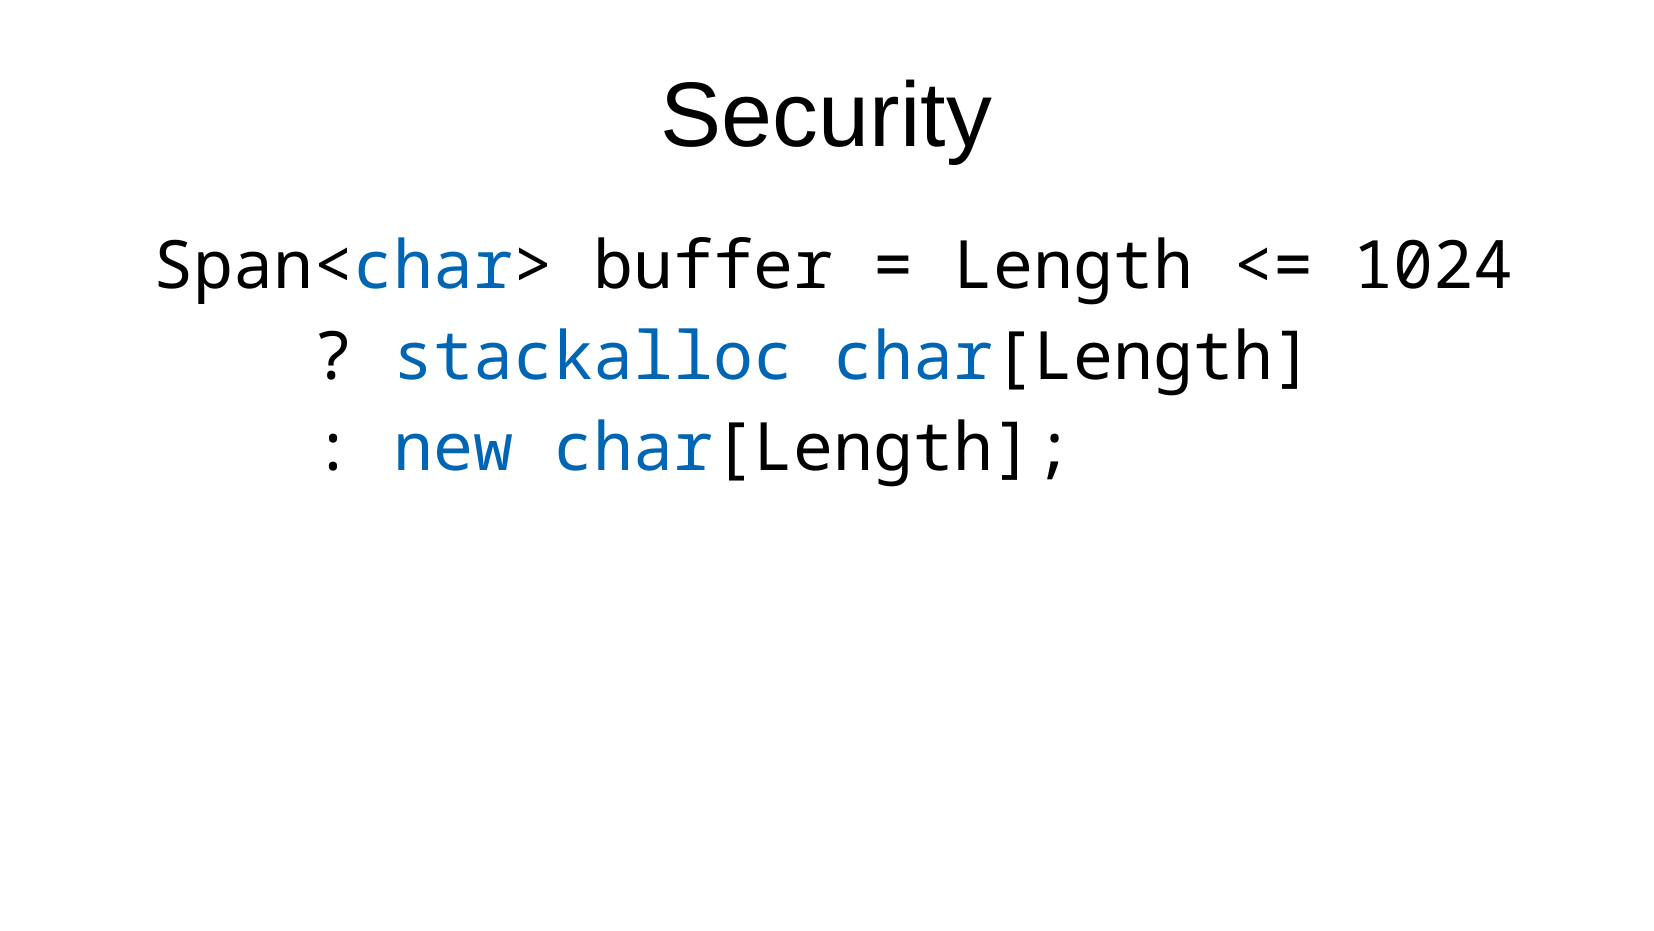

# Security
Span<char> buffer = Length <= 1024
 ? stackalloc char[Length]
 : new char[Length];